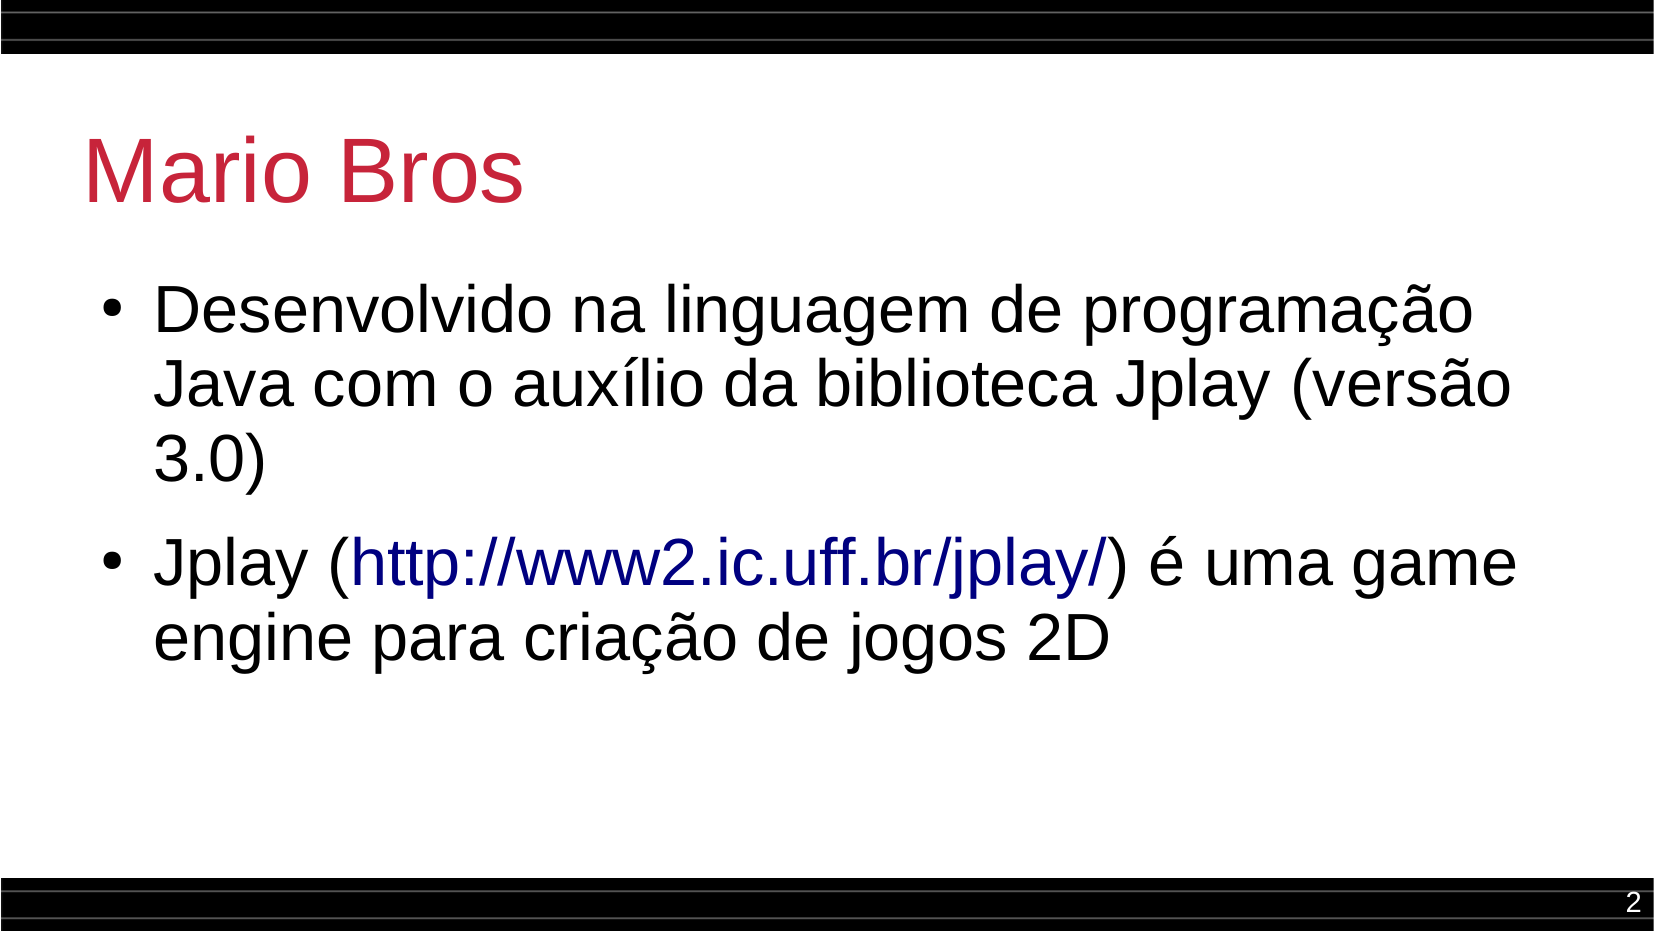

# Mario Bros
Desenvolvido na linguagem de programação Java com o auxílio da biblioteca Jplay (versão 3.0)
Jplay (http://www2.ic.uff.br/jplay/) é uma game engine para criação de jogos 2D